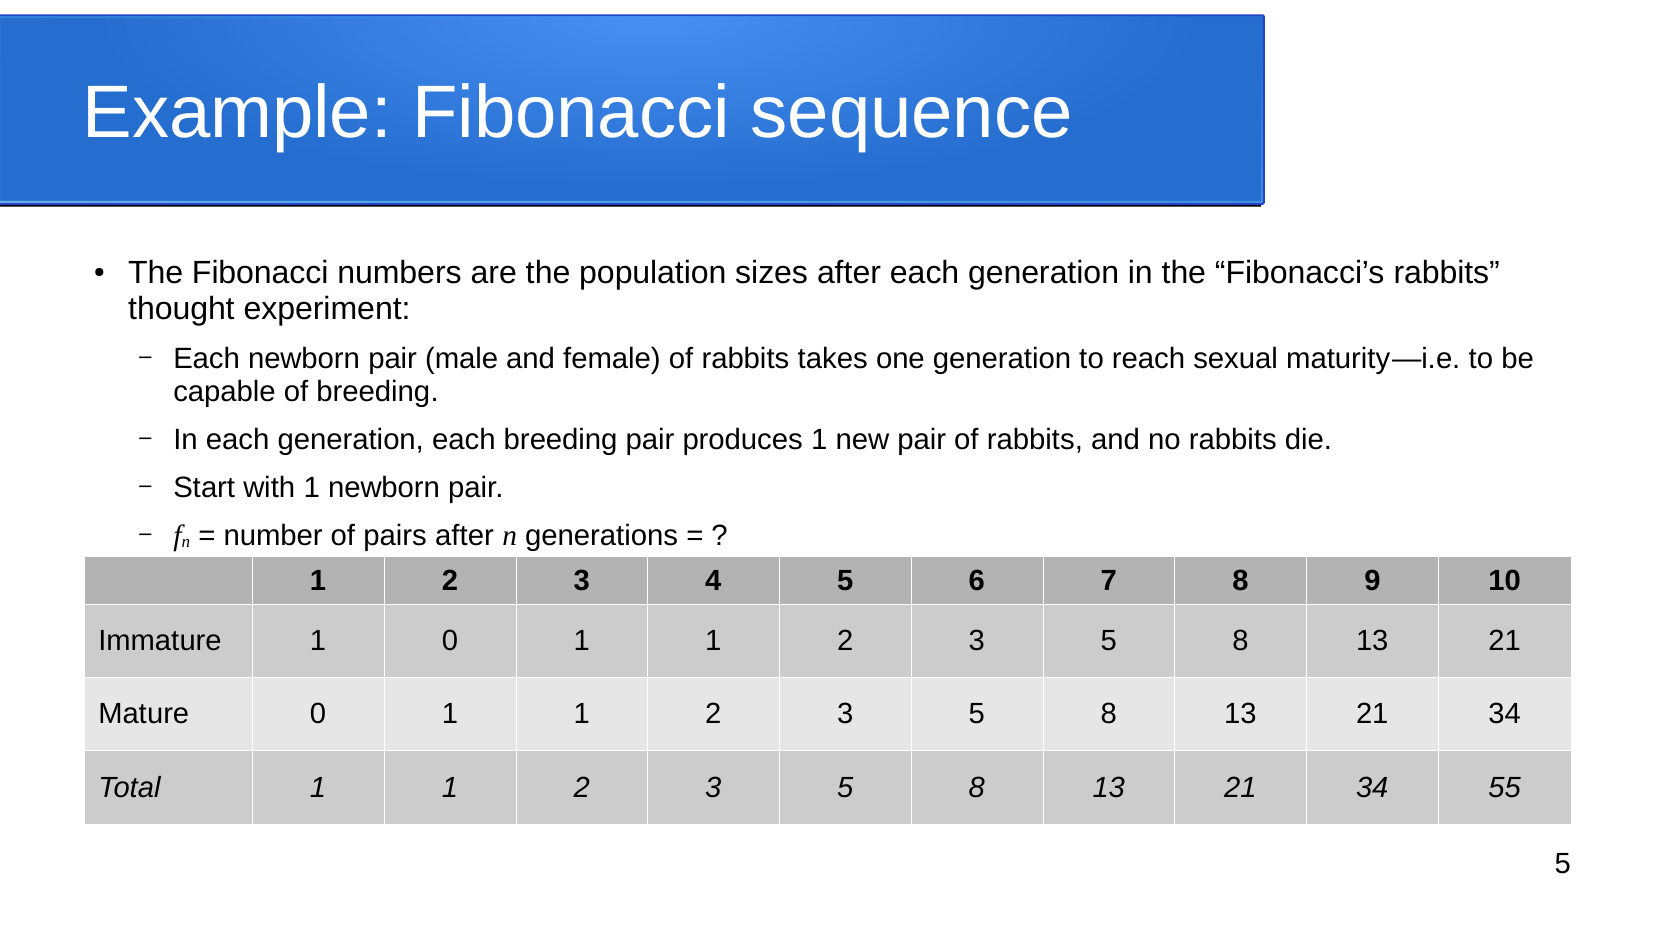

# Example: Fibonacci sequence
The Fibonacci numbers are the population sizes after each generation in the “Fibonacci’s rabbits” thought experiment:
Each newborn pair (male and female) of rabbits takes one generation to reach sexual maturity—i.e. to be capable of breeding.
In each generation, each breeding pair produces 1 new pair of rabbits, and no rabbits die.
Start with 1 newborn pair.
fn = number of pairs after n generations = ?
| | 1 | 2 | 3 | 4 | 5 | 6 | 7 | 8 | 9 | 10 |
| --- | --- | --- | --- | --- | --- | --- | --- | --- | --- | --- |
| Immature | 1 | 0 | 1 | 1 | 2 | 3 | 5 | 8 | 13 | 21 |
| Mature | 0 | 1 | 1 | 2 | 3 | 5 | 8 | 13 | 21 | 34 |
| Total | 1 | 1 | 2 | 3 | 5 | 8 | 13 | 21 | 34 | 55 |
5